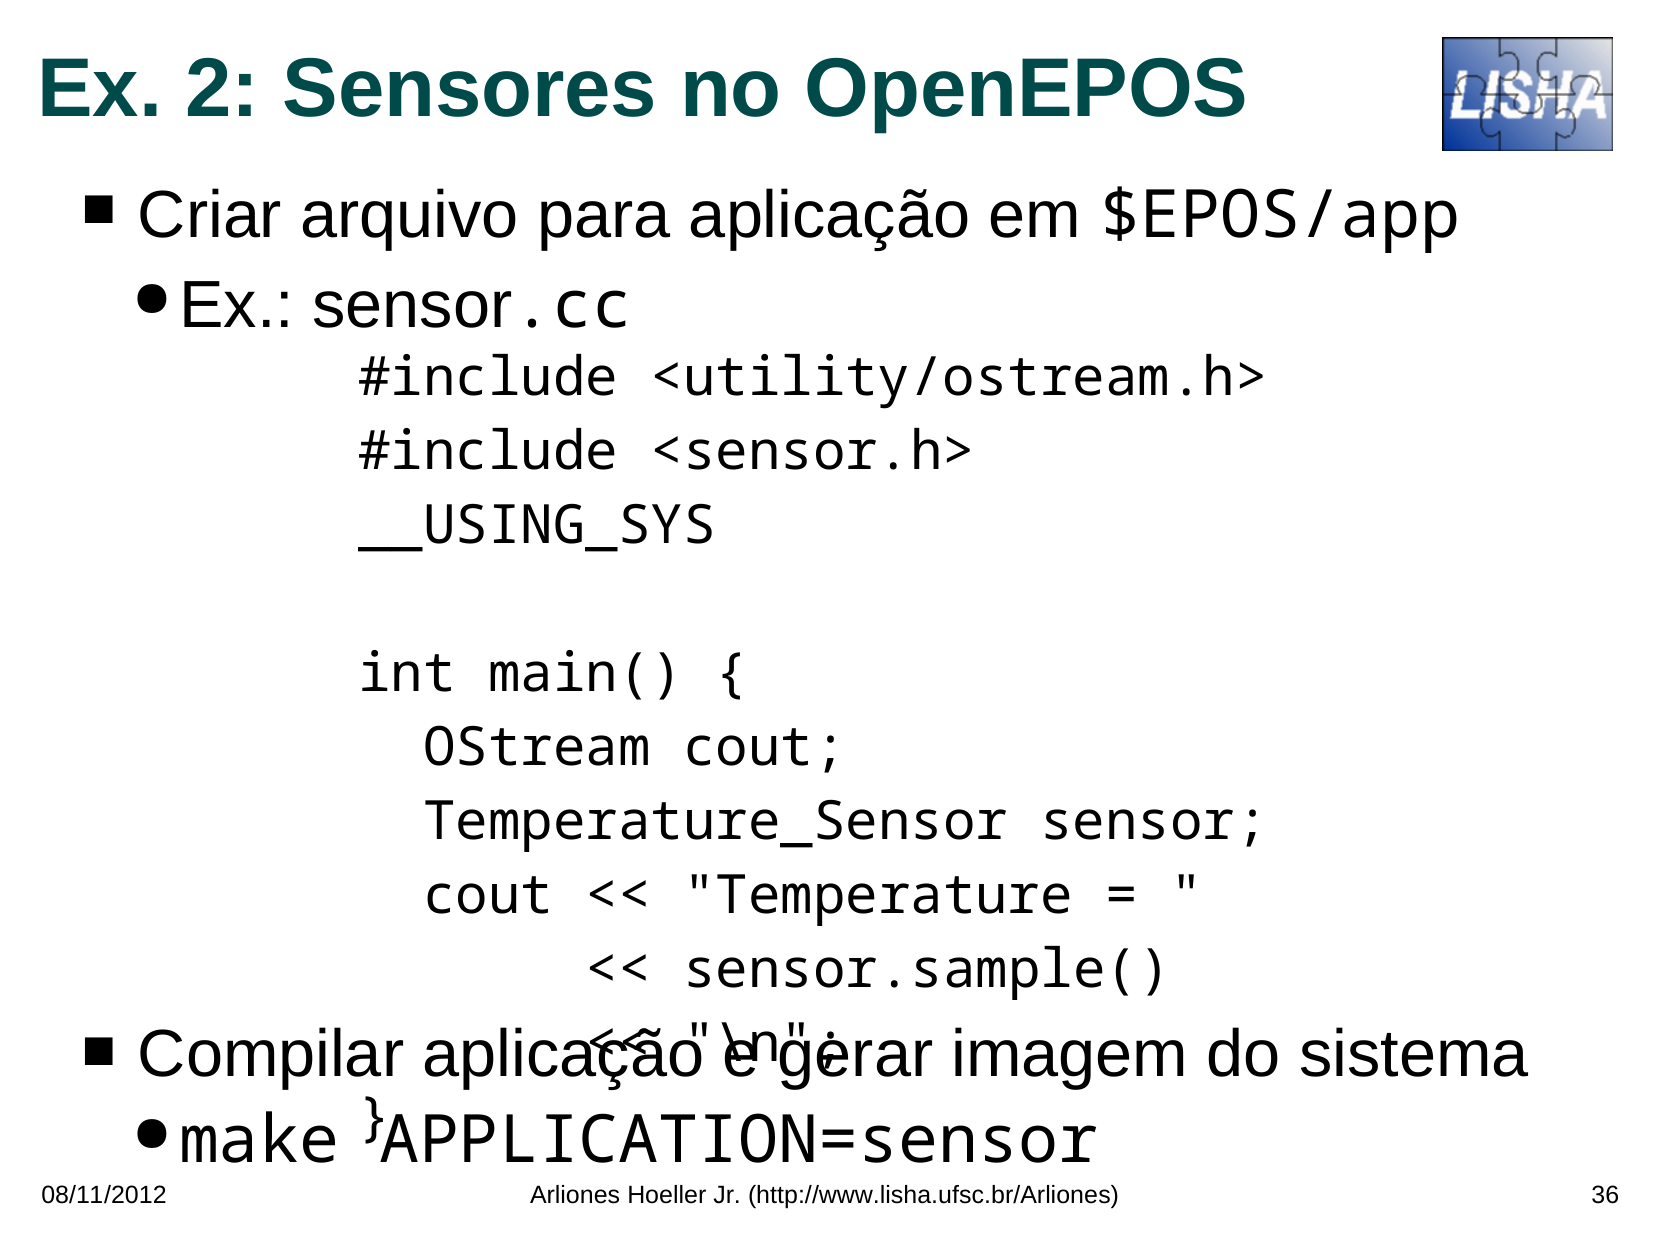

# Ex. 2: Sensores no OpenEPOS
Criar arquivo para aplicação em $EPOS/app
Ex.: sensor.cc
#include <utility/ostream.h>
#include <sensor.h>
__USING_SYS
int main() {
 OStream cout;
 Temperature_Sensor sensor;
 cout << "Temperature = "
 << sensor.sample()
 << "\n";
}
Compilar aplicação e gerar imagem do sistema
make APPLICATION=sensor